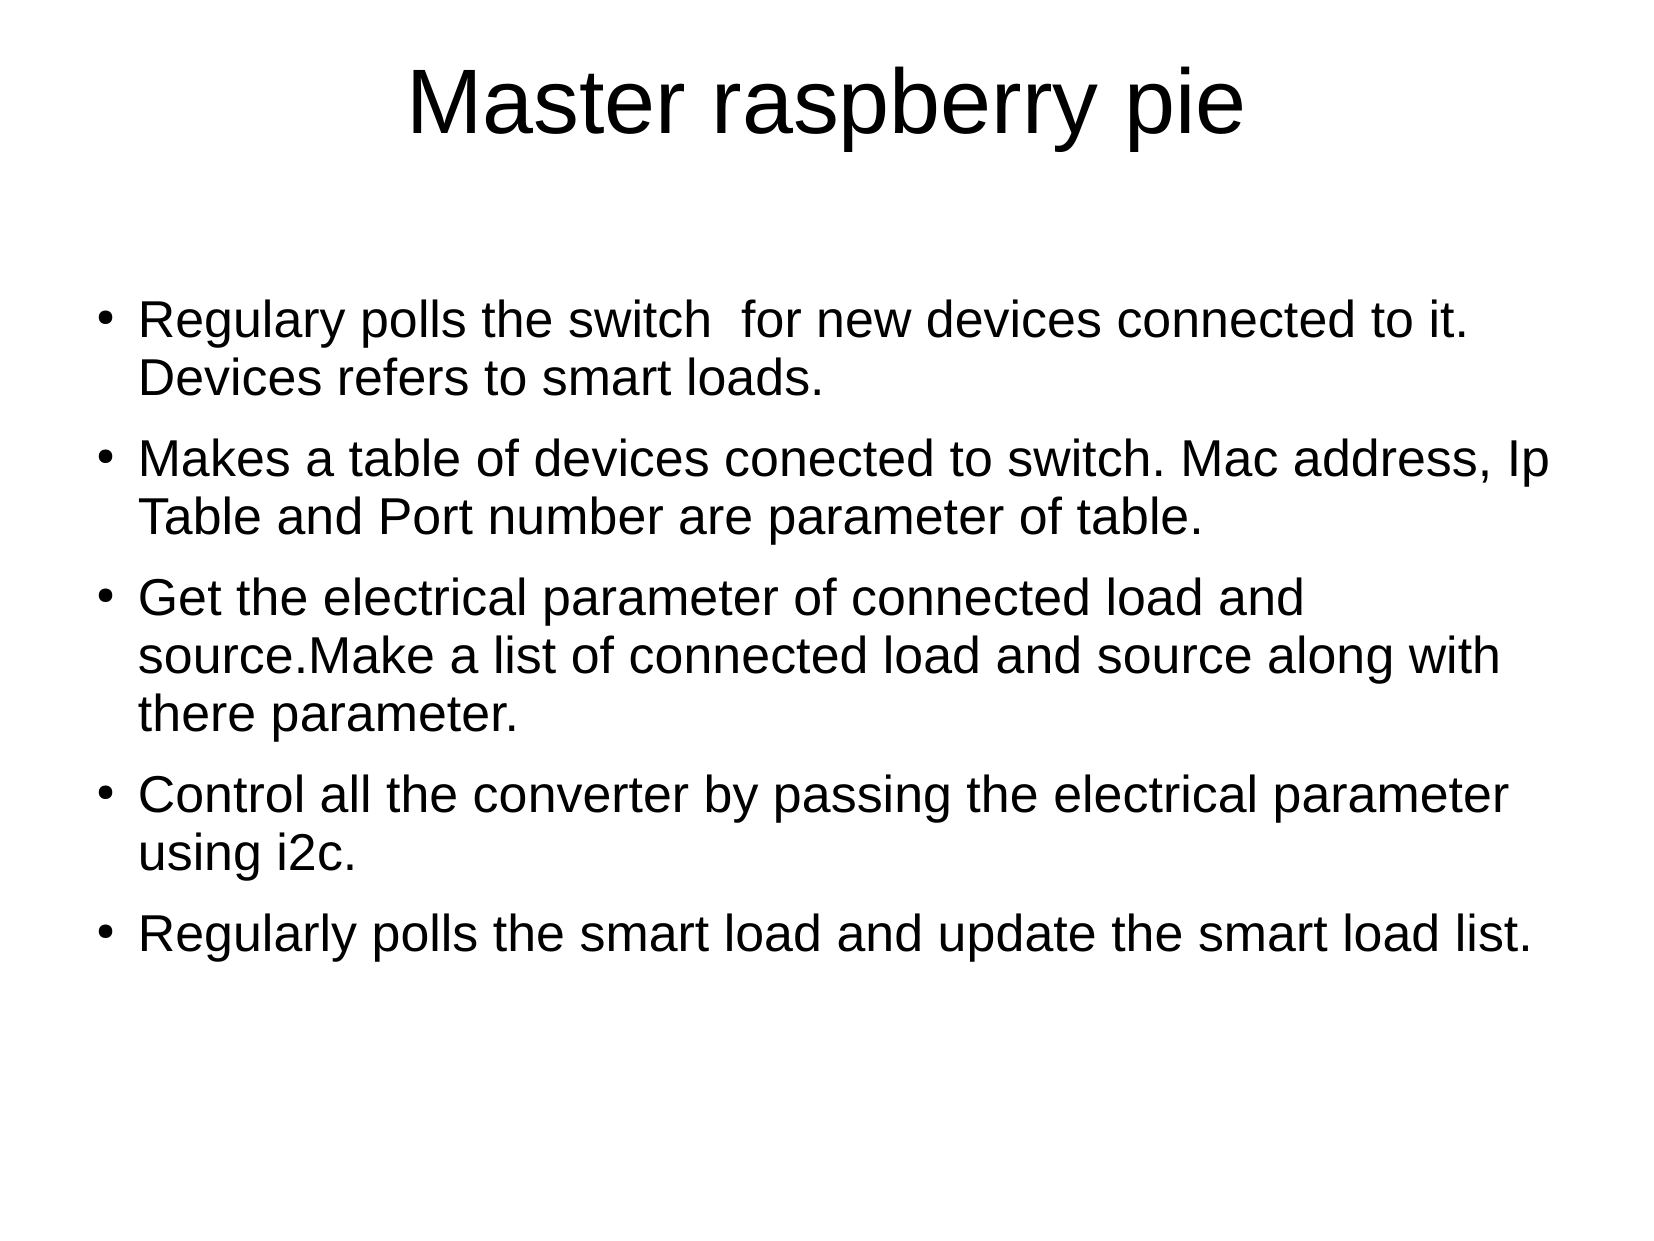

# Master raspberry pie
Regulary polls the switch for new devices connected to it. Devices refers to smart loads.
Makes a table of devices conected to switch. Mac address, Ip Table and Port number are parameter of table.
Get the electrical parameter of connected load and source.Make a list of connected load and source along with there parameter.
Control all the converter by passing the electrical parameter using i2c.
Regularly polls the smart load and update the smart load list.